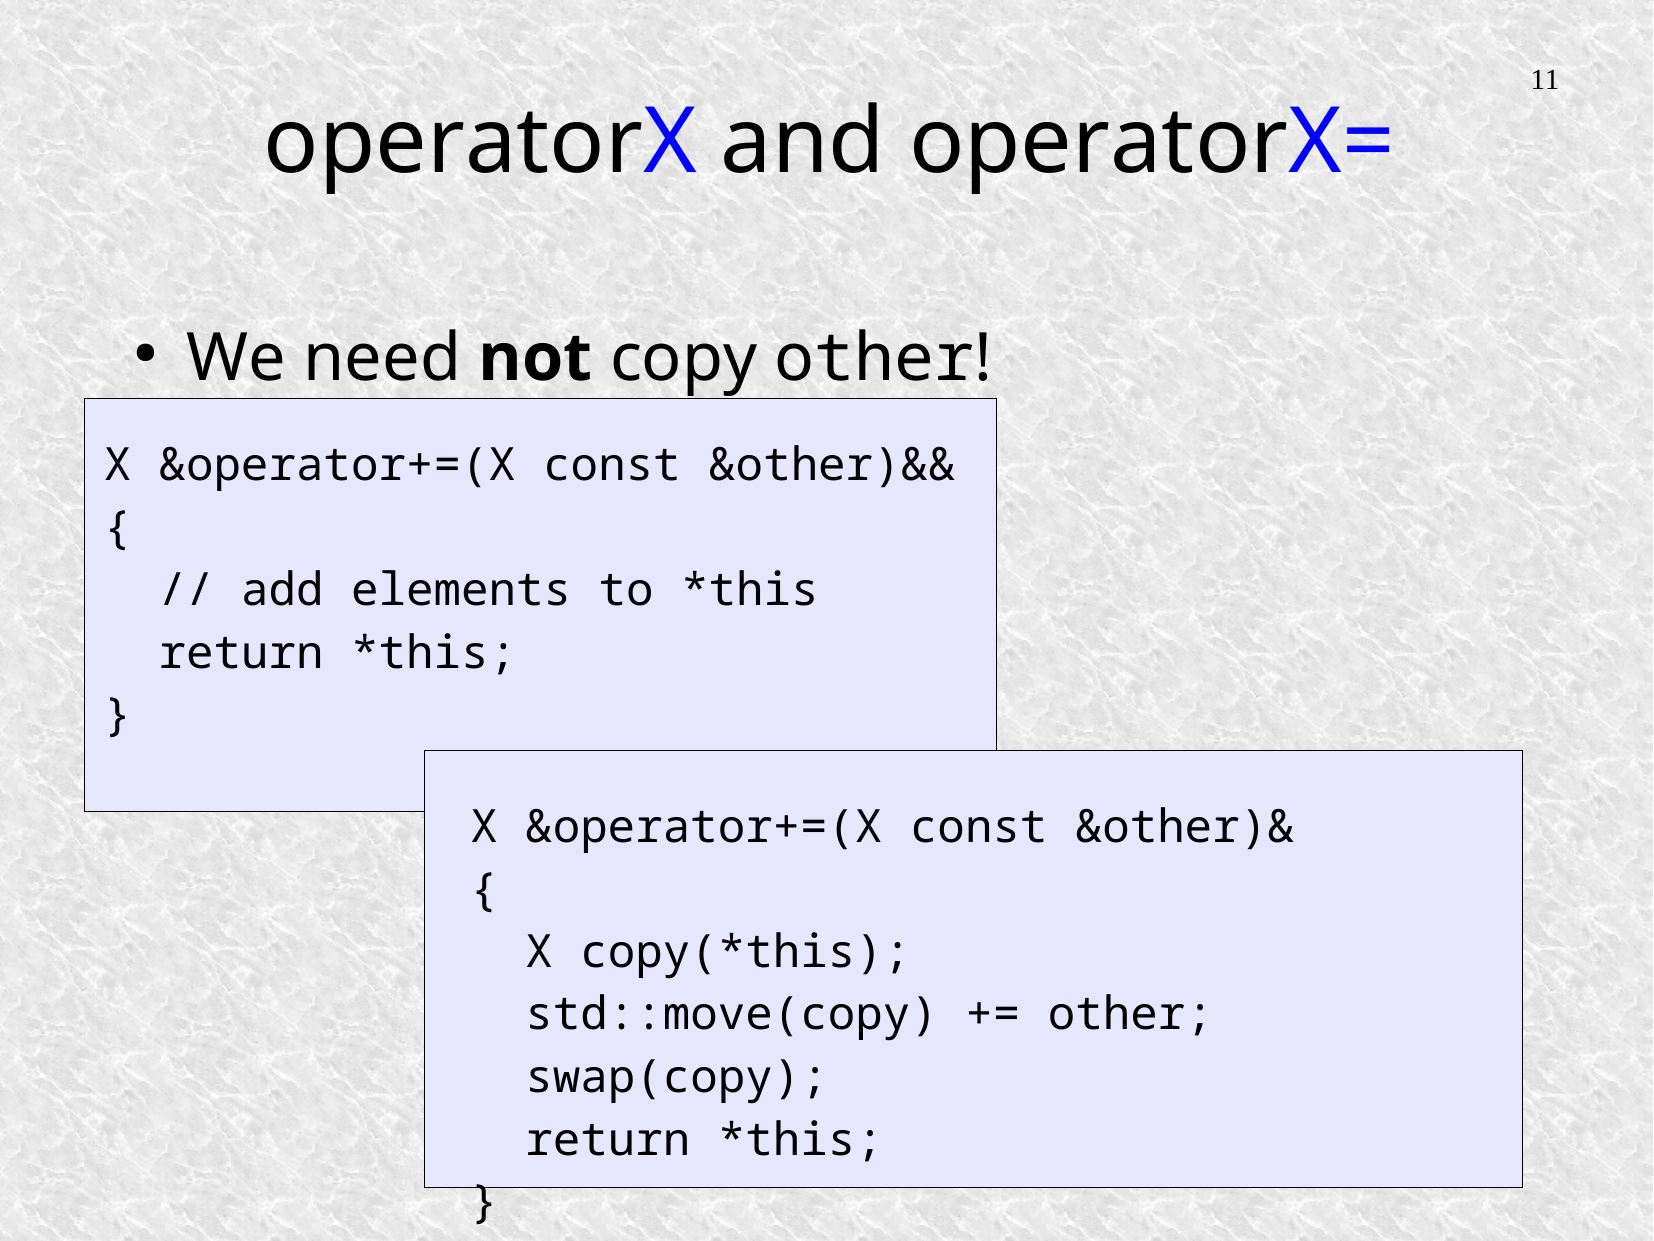

# operatorX and operatorX=
11
We need not copy other!
X &operator+=(X const &other)&&
{
 // add elements to *this
 return *this;
}
X &operator+=(X const &other)&
{
 X copy(*this);
 std::move(copy) += other;
 swap(copy);
 return *this;
}